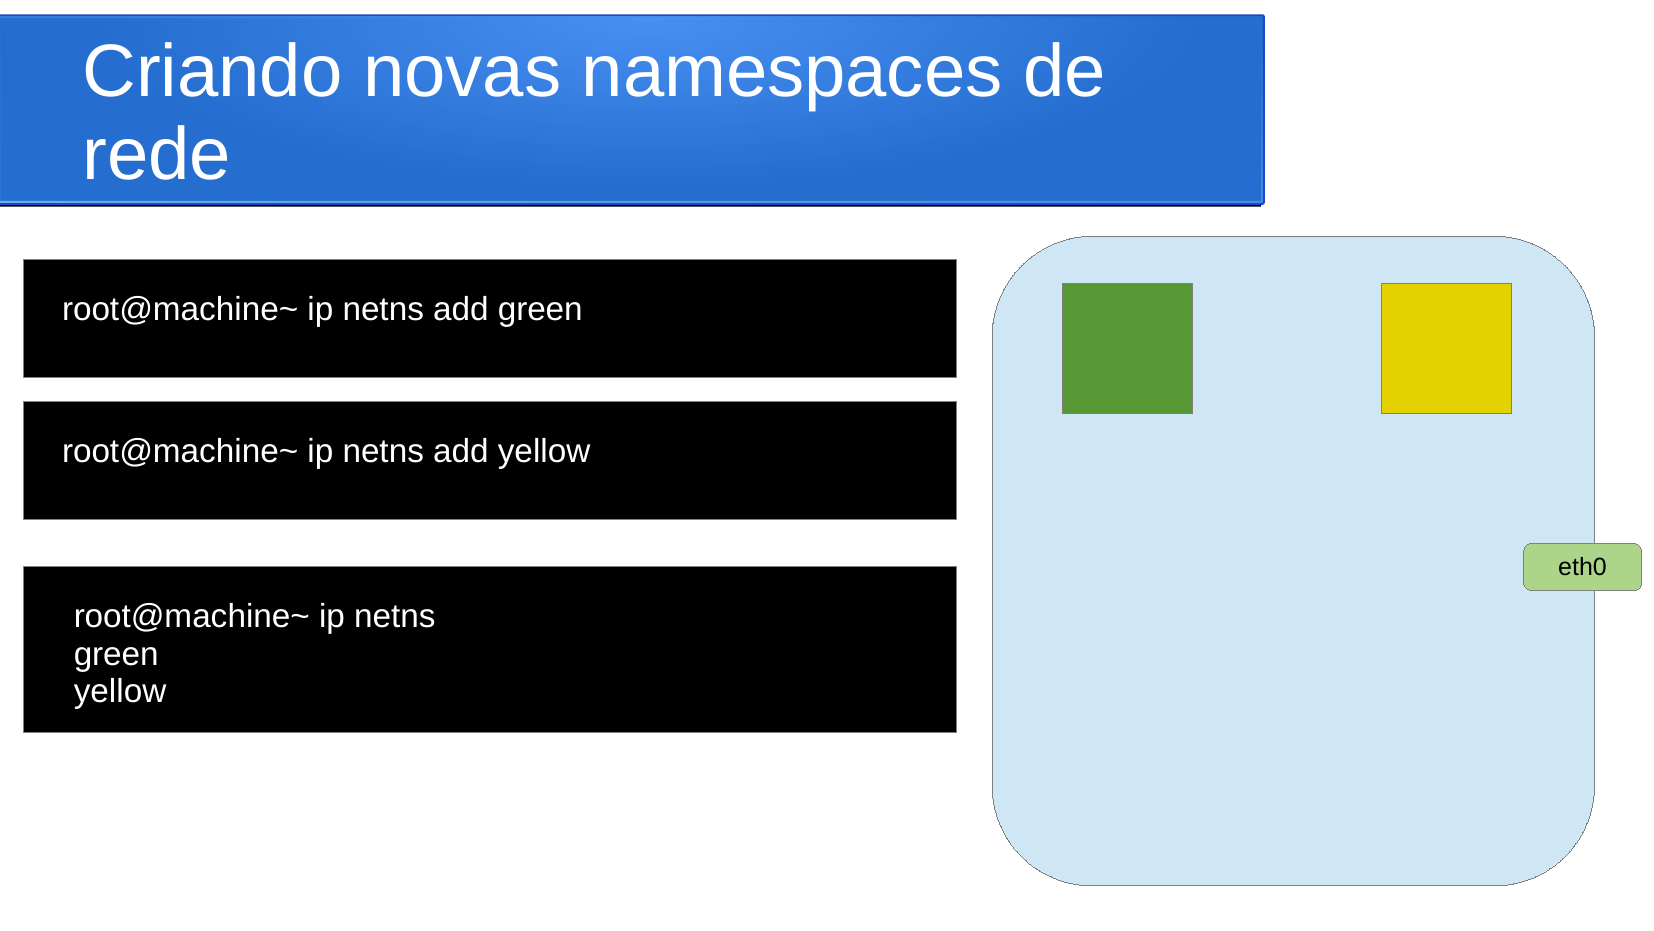

# Criando novas namespaces de rede
root@machine~ ip netns add green
root@machine~ ip netns add yellow
eth0
root@machine~ ip netns
green
yellow